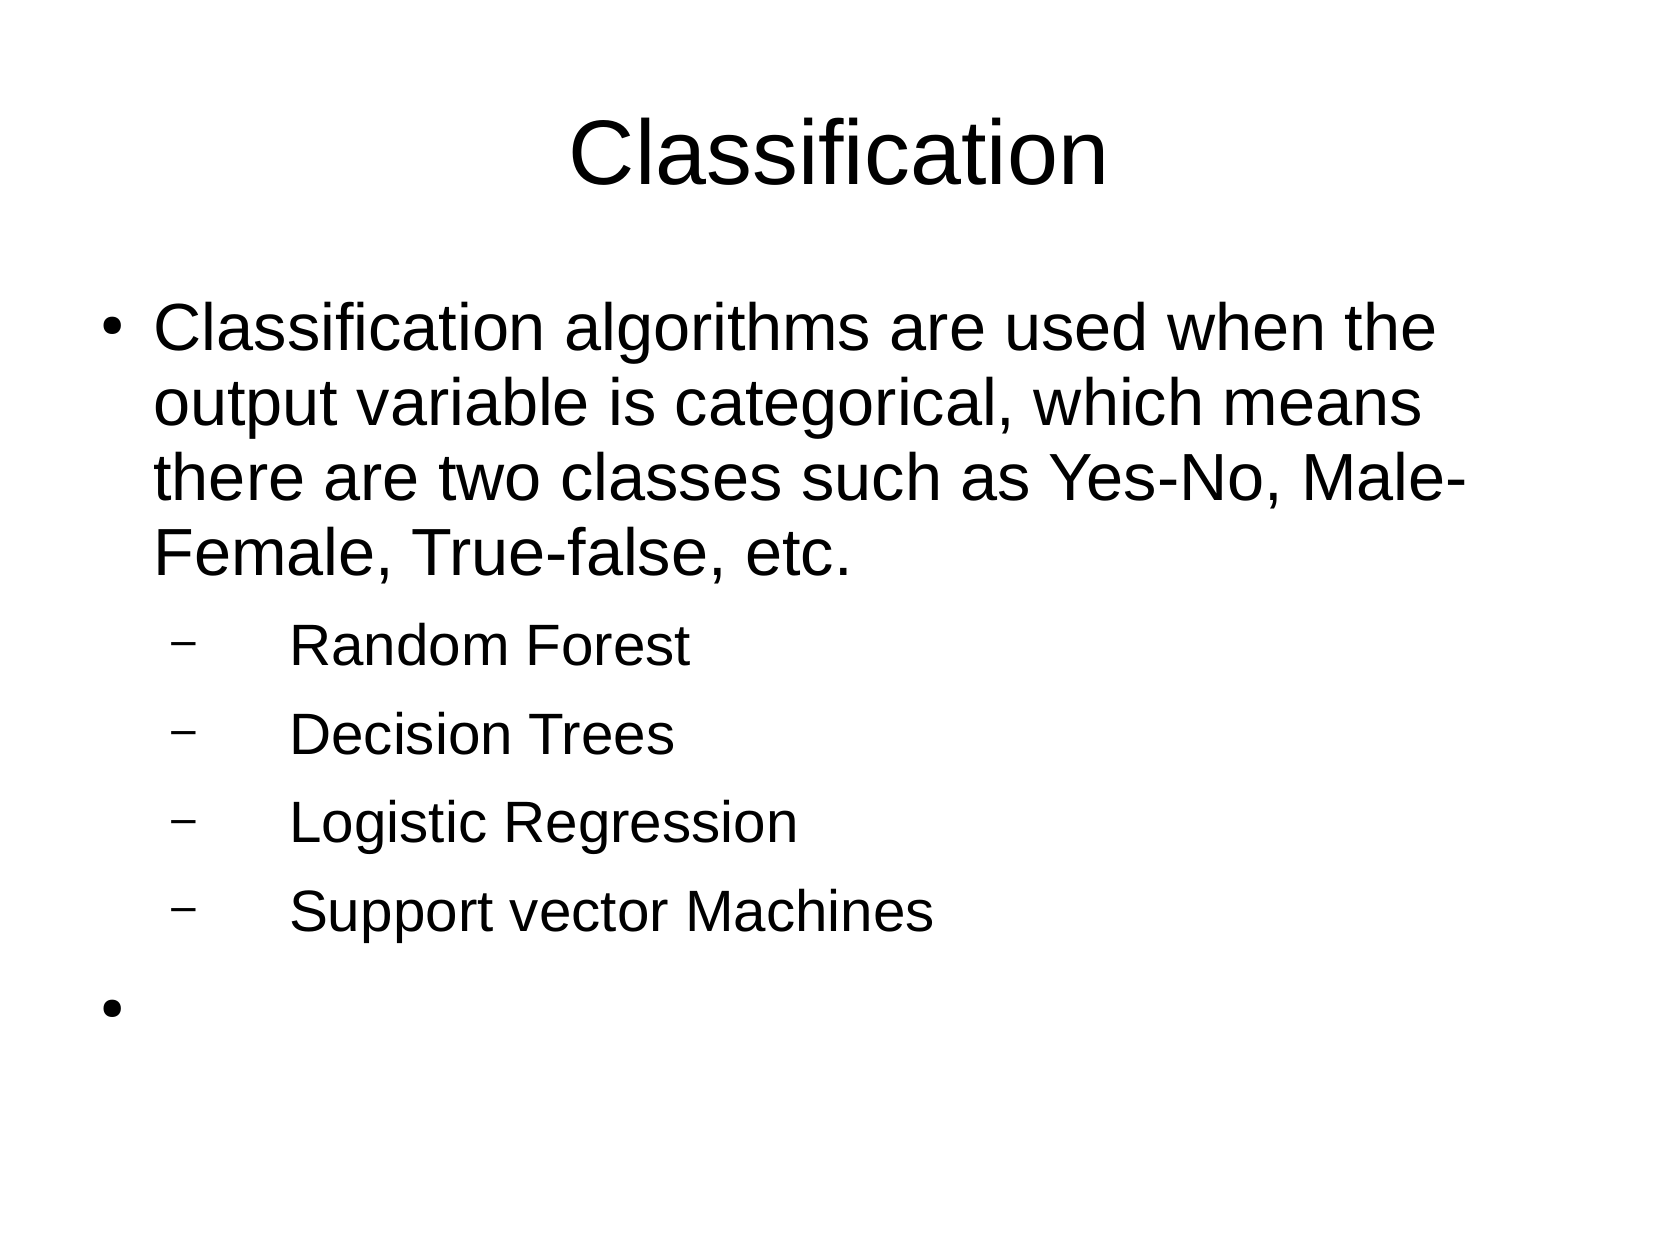

# Classification
Classification algorithms are used when the output variable is categorical, which means there are two classes such as Yes-No, Male-Female, True-false, etc.
 Random Forest
 Decision Trees
 Logistic Regression
 Support vector Machines